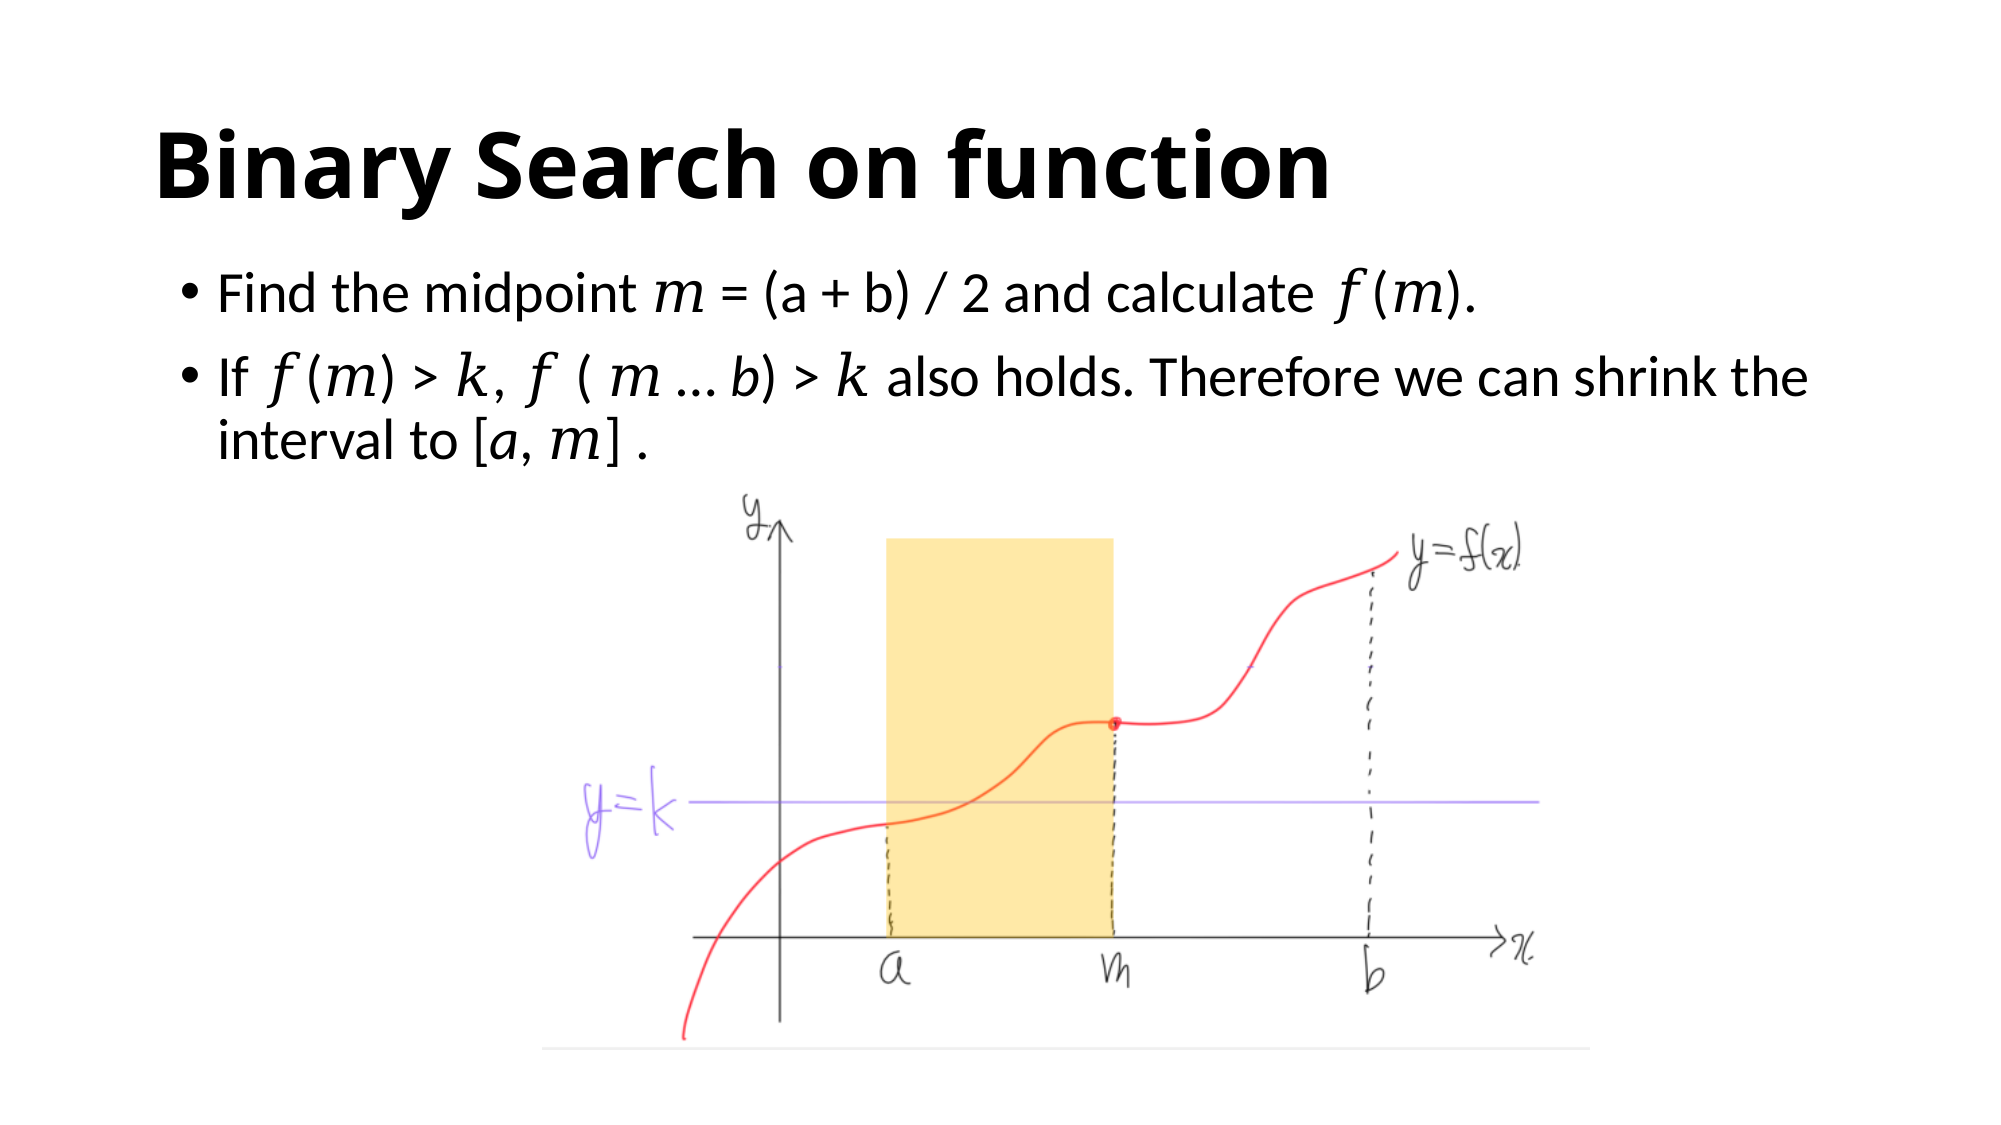

Binary Search on function
Find the midpoint 𝑚 = (a + b) / 2 and calculate 𝑓(𝑚).
If 𝑓(𝑚) > 𝑘, 𝑓 ( 𝑚 … b) > 𝑘 also holds. Therefore we can shrink the interval to [a, 𝑚] .